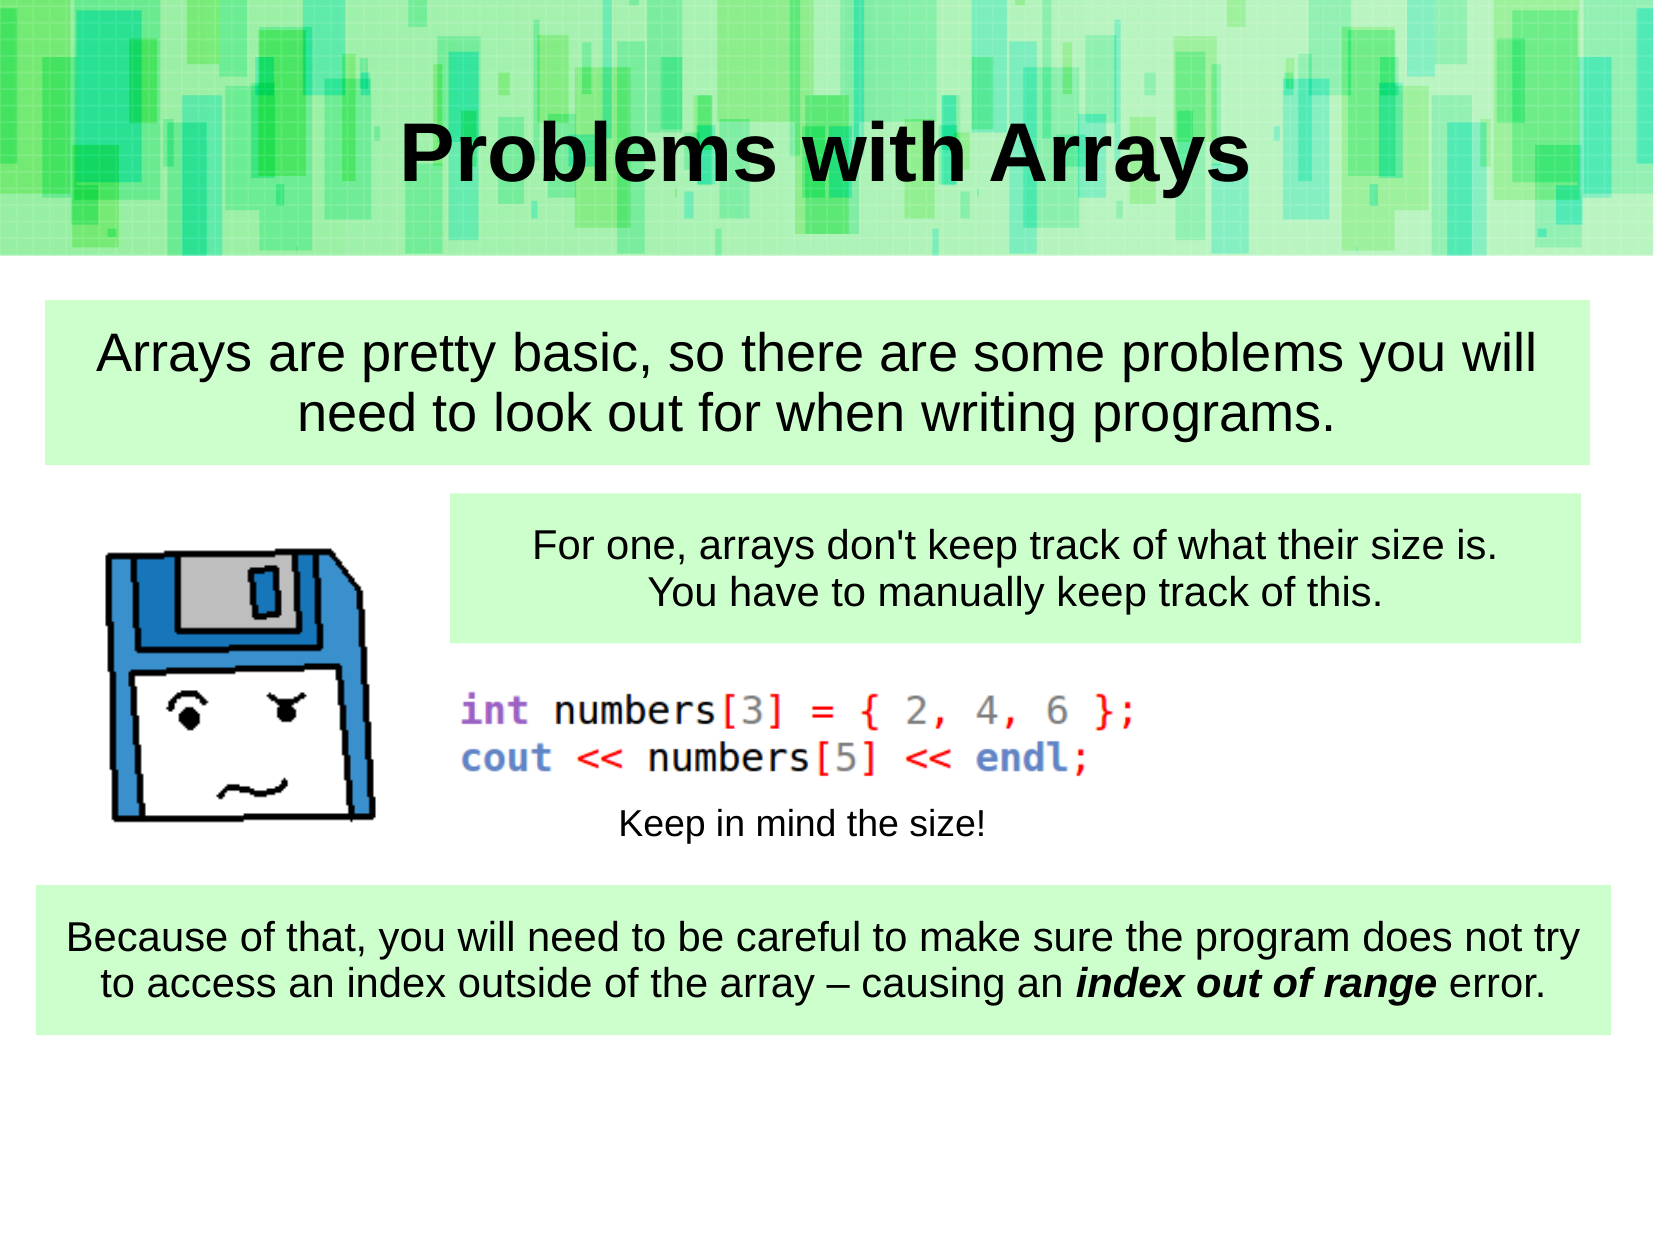

# Problems with Arrays
Arrays are pretty basic, so there are some problems you will need to look out for when writing programs.
For one, arrays don't keep track of what their size is.
You have to manually keep track of this.
Keep in mind the size!
Because of that, you will need to be careful to make sure the program does not try to access an index outside of the array – causing an index out of range error.